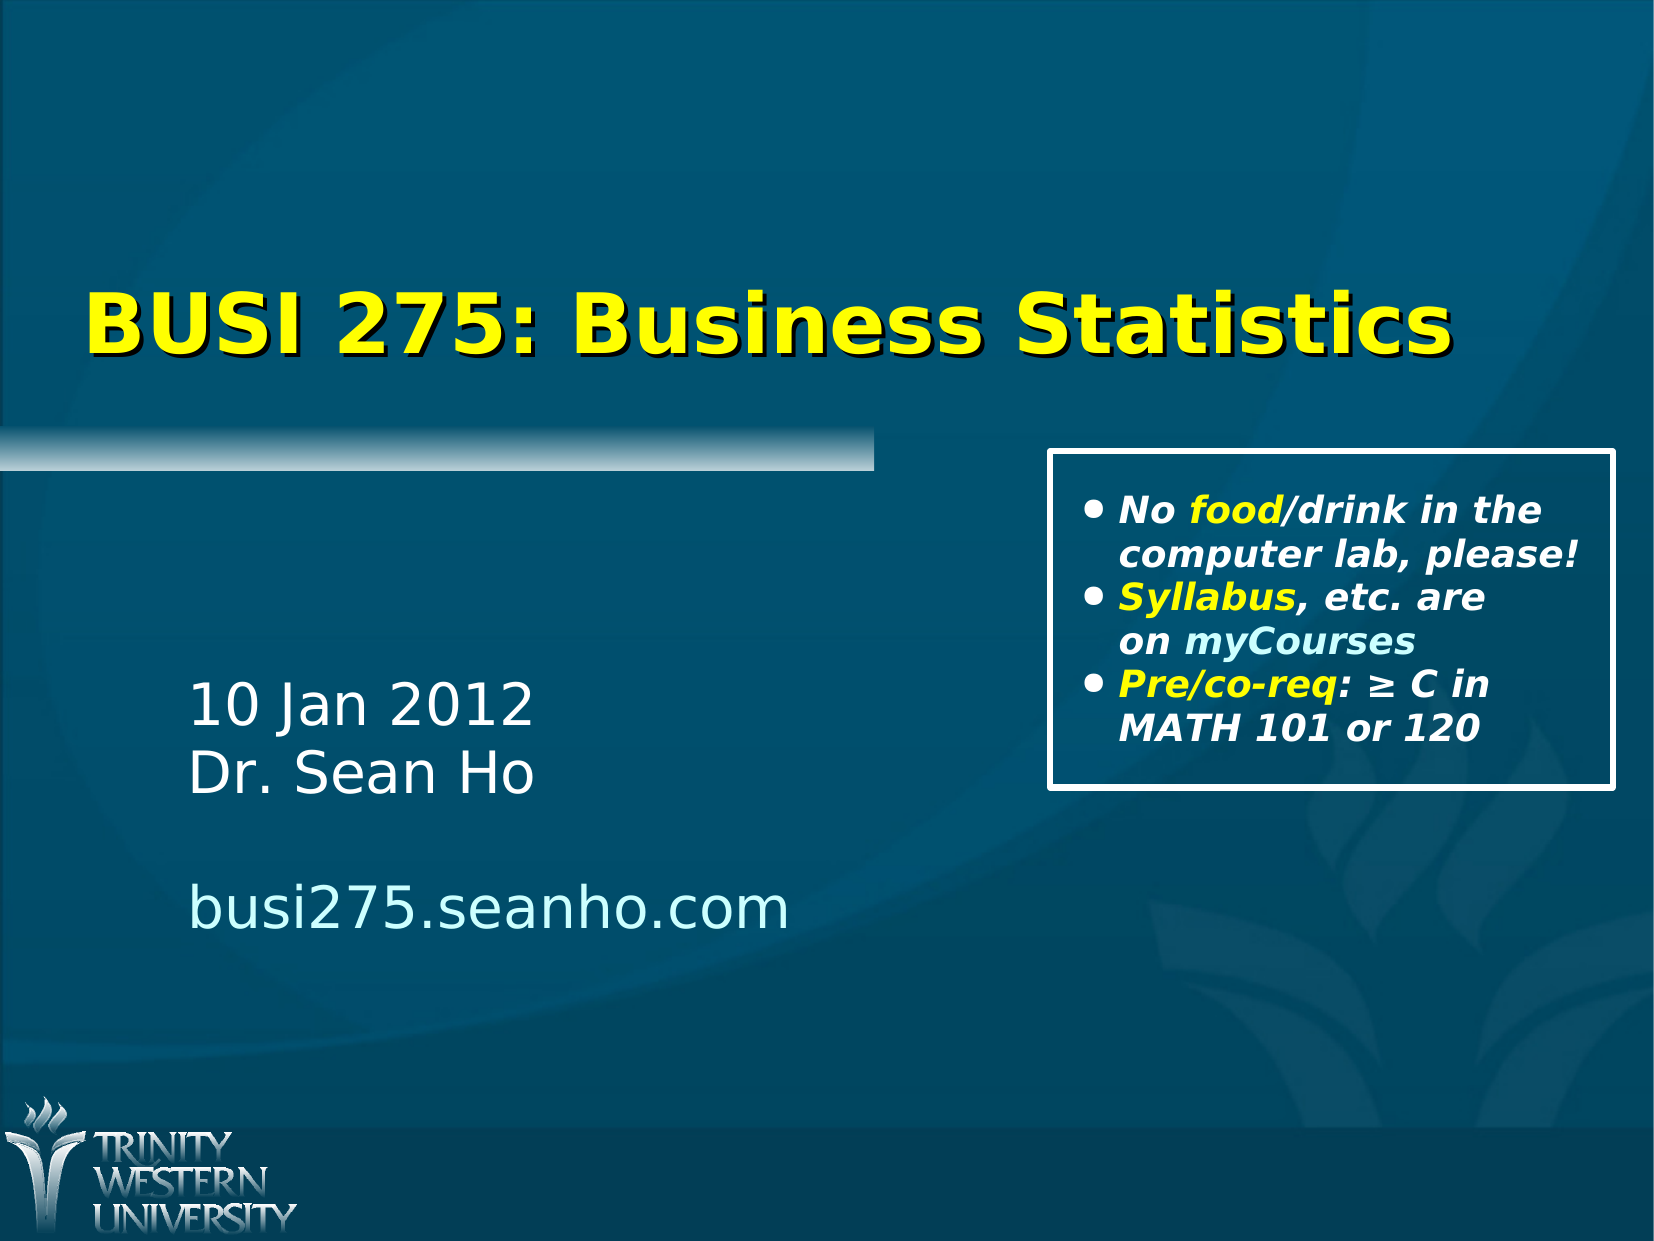

# BUSI 275: Business Statistics
No food/drink in the
computer lab, please!
Syllabus, etc. are
on myCourses
Pre/co-req: ≥ C in
MATH 101 or 120
10 Jan 2012
Dr. Sean Ho
busi275.seanho.com